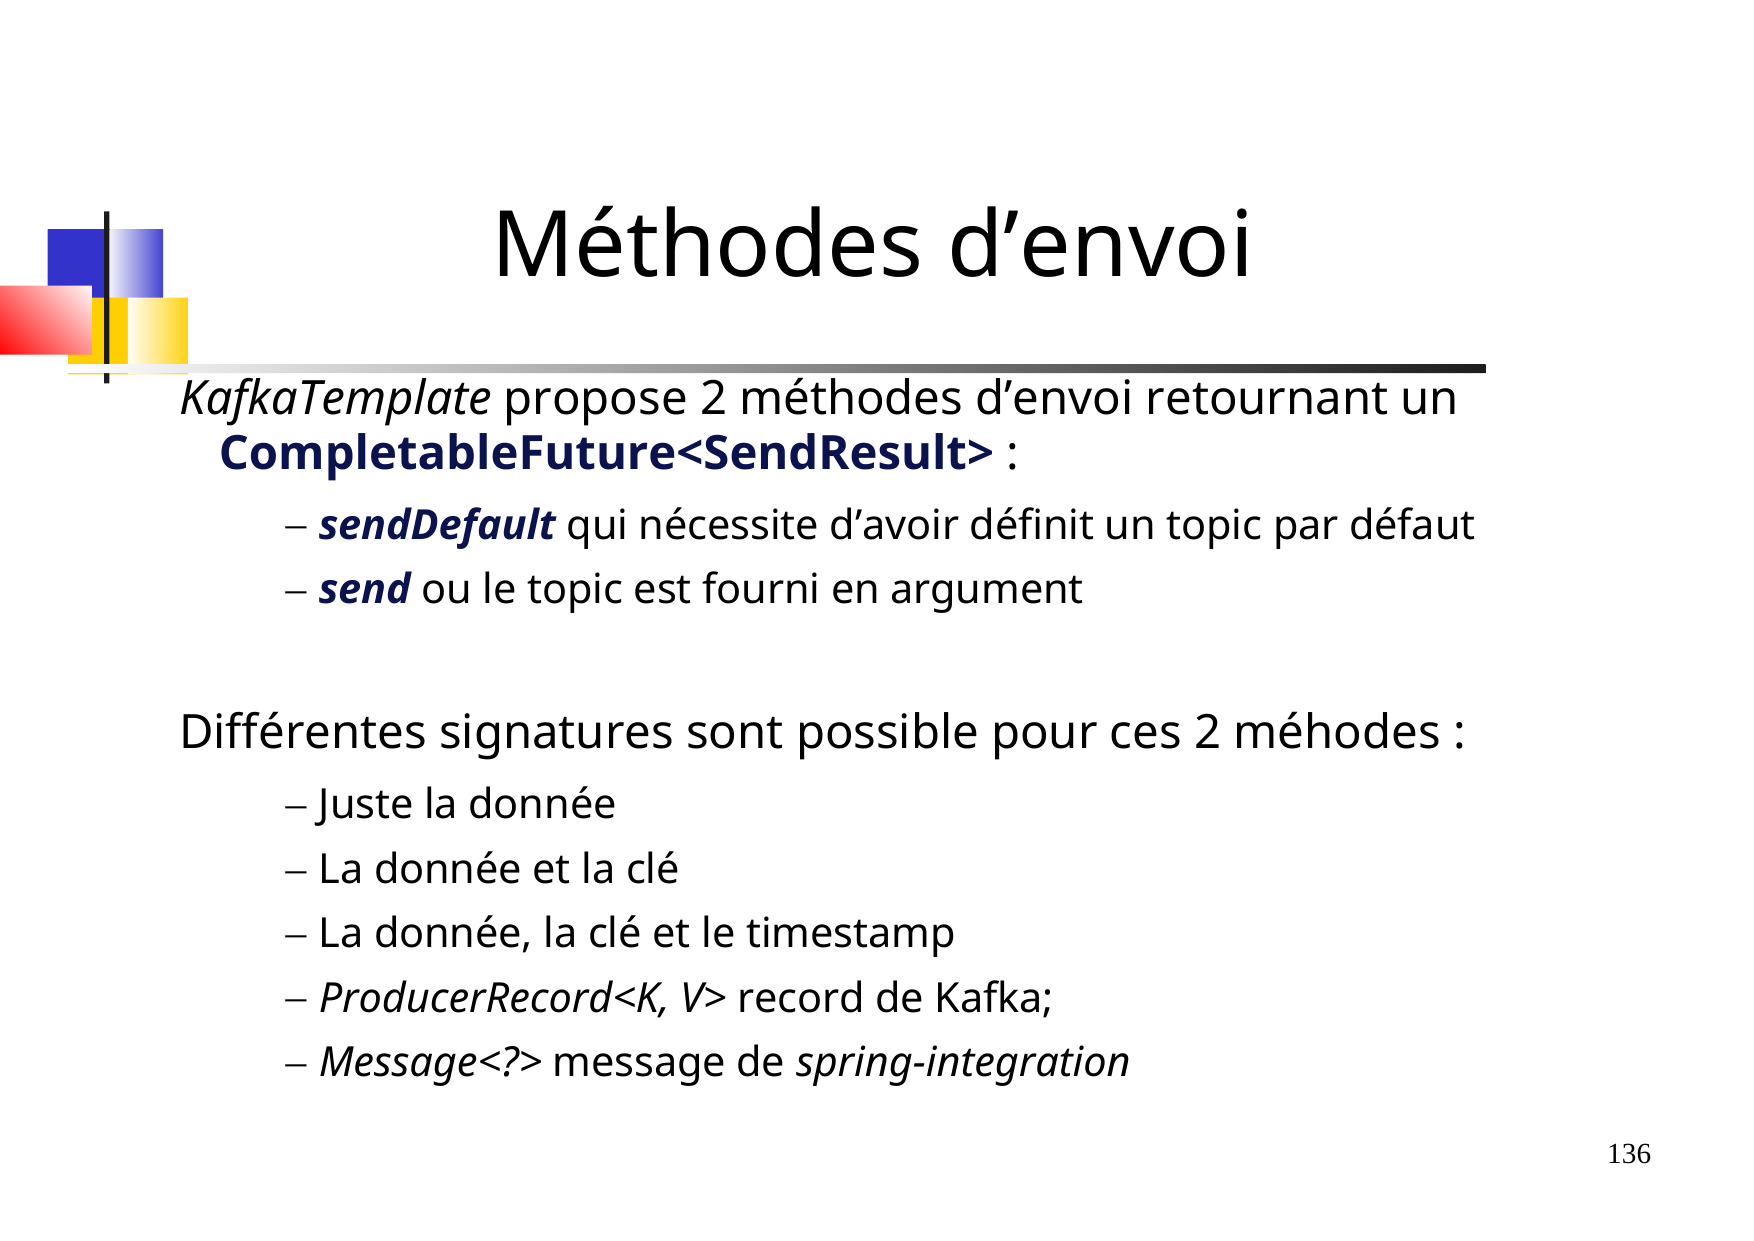

# Méthodes d’envoi
KafkaTemplate propose 2 méthodes d’envoi retournant un CompletableFuture<SendResult> :
sendDefault qui nécessite d’avoir définit un topic par défaut
send ou le topic est fourni en argument
Différentes signatures sont possible pour ces 2 méhodes :
Juste la donnée
La donnée et la clé
La donnée, la clé et le timestamp
ProducerRecord<K, V> record de Kafka;
Message<?> message de spring-integration